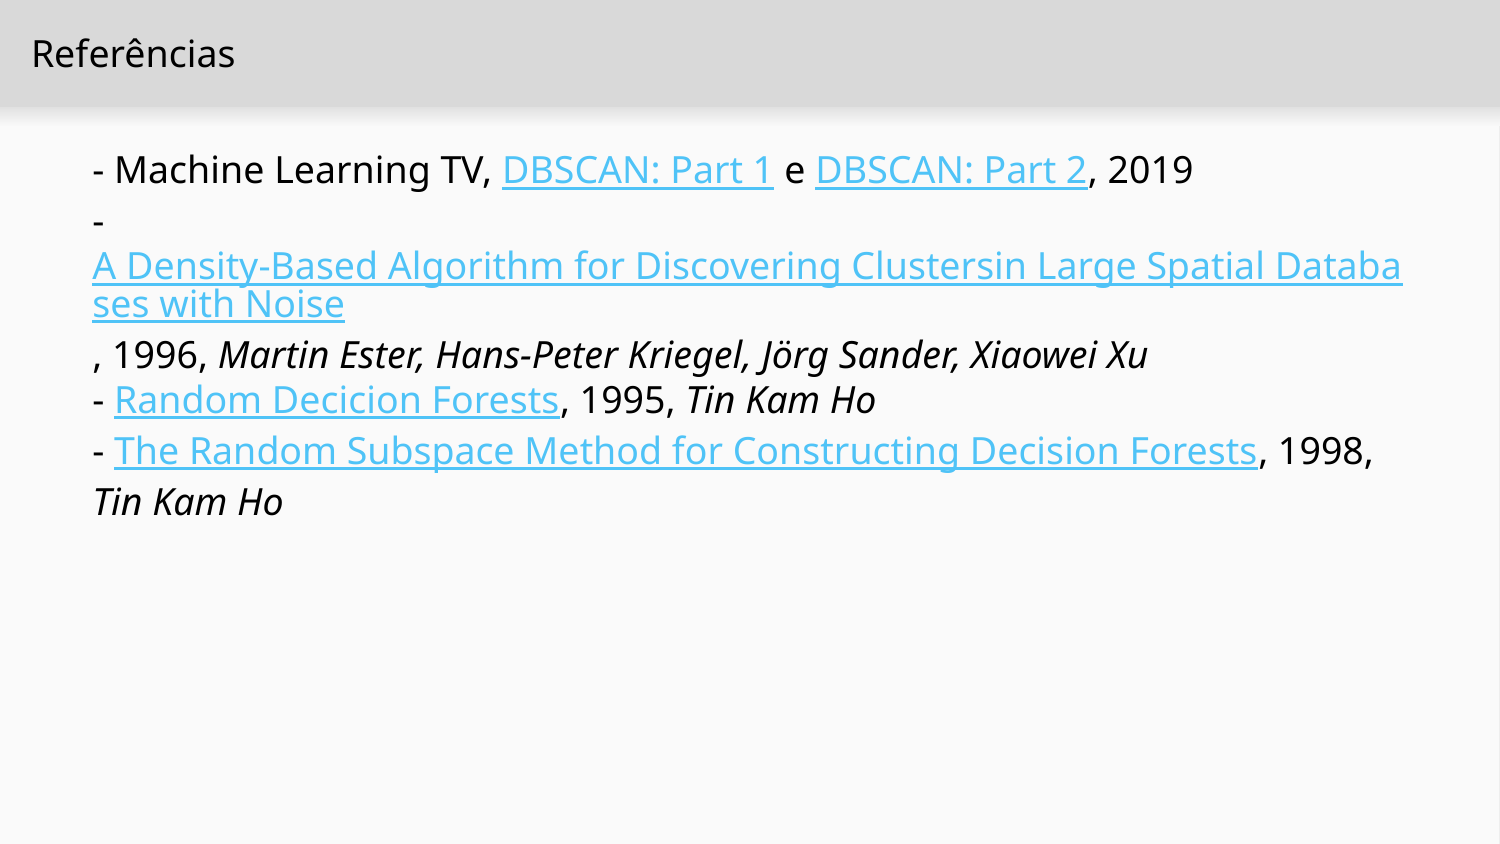

# Referências
- Machine Learning TV, DBSCAN: Part 1 e DBSCAN: Part 2, 2019
- A Density-Based Algorithm for Discovering Clustersin Large Spatial Databases with Noise, 1996, Martin Ester, Hans-Peter Kriegel, Jörg Sander, Xiaowei Xu
- Random Decicion Forests, 1995, Tin Kam Ho
- The Random Subspace Method for Constructing Decision Forests, 1998, Tin Kam Ho